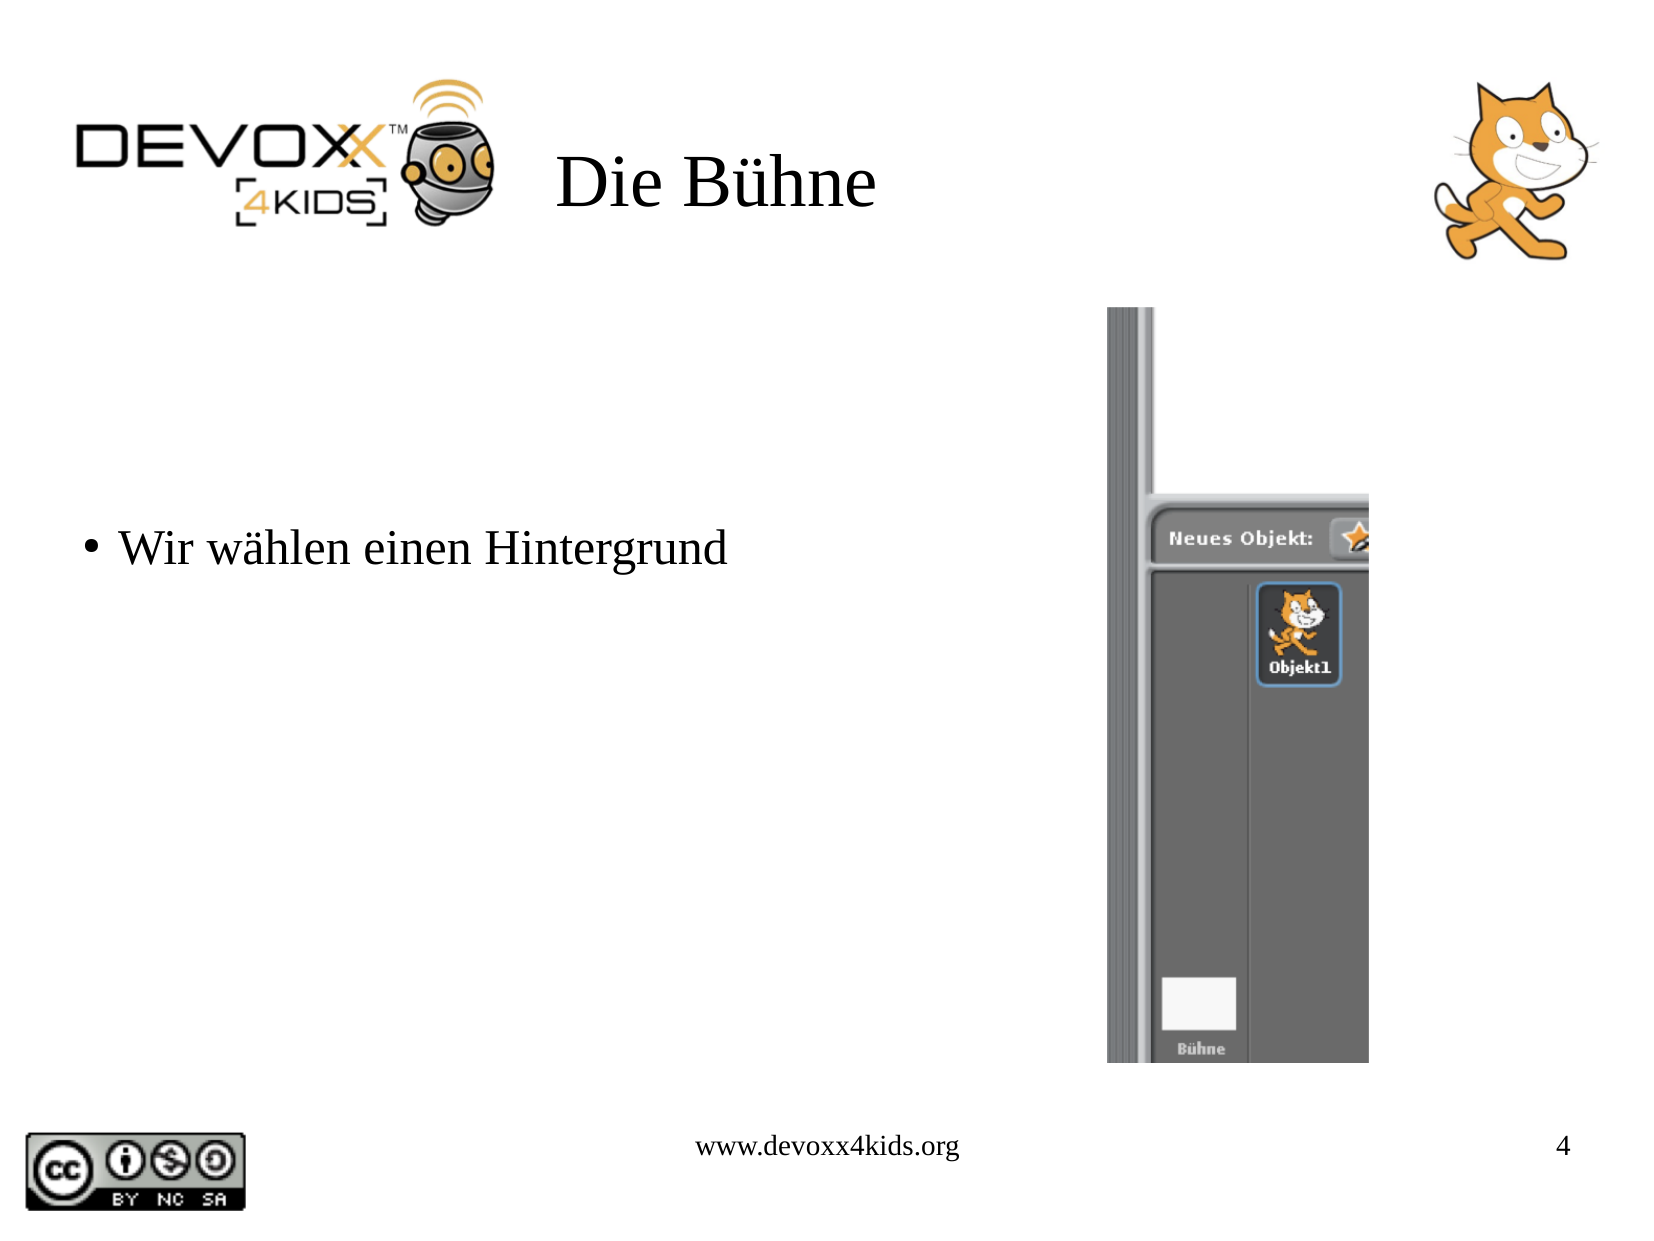

# Die Bühne
Wir wählen einen Hintergrund
www.devoxx4kids.org
4